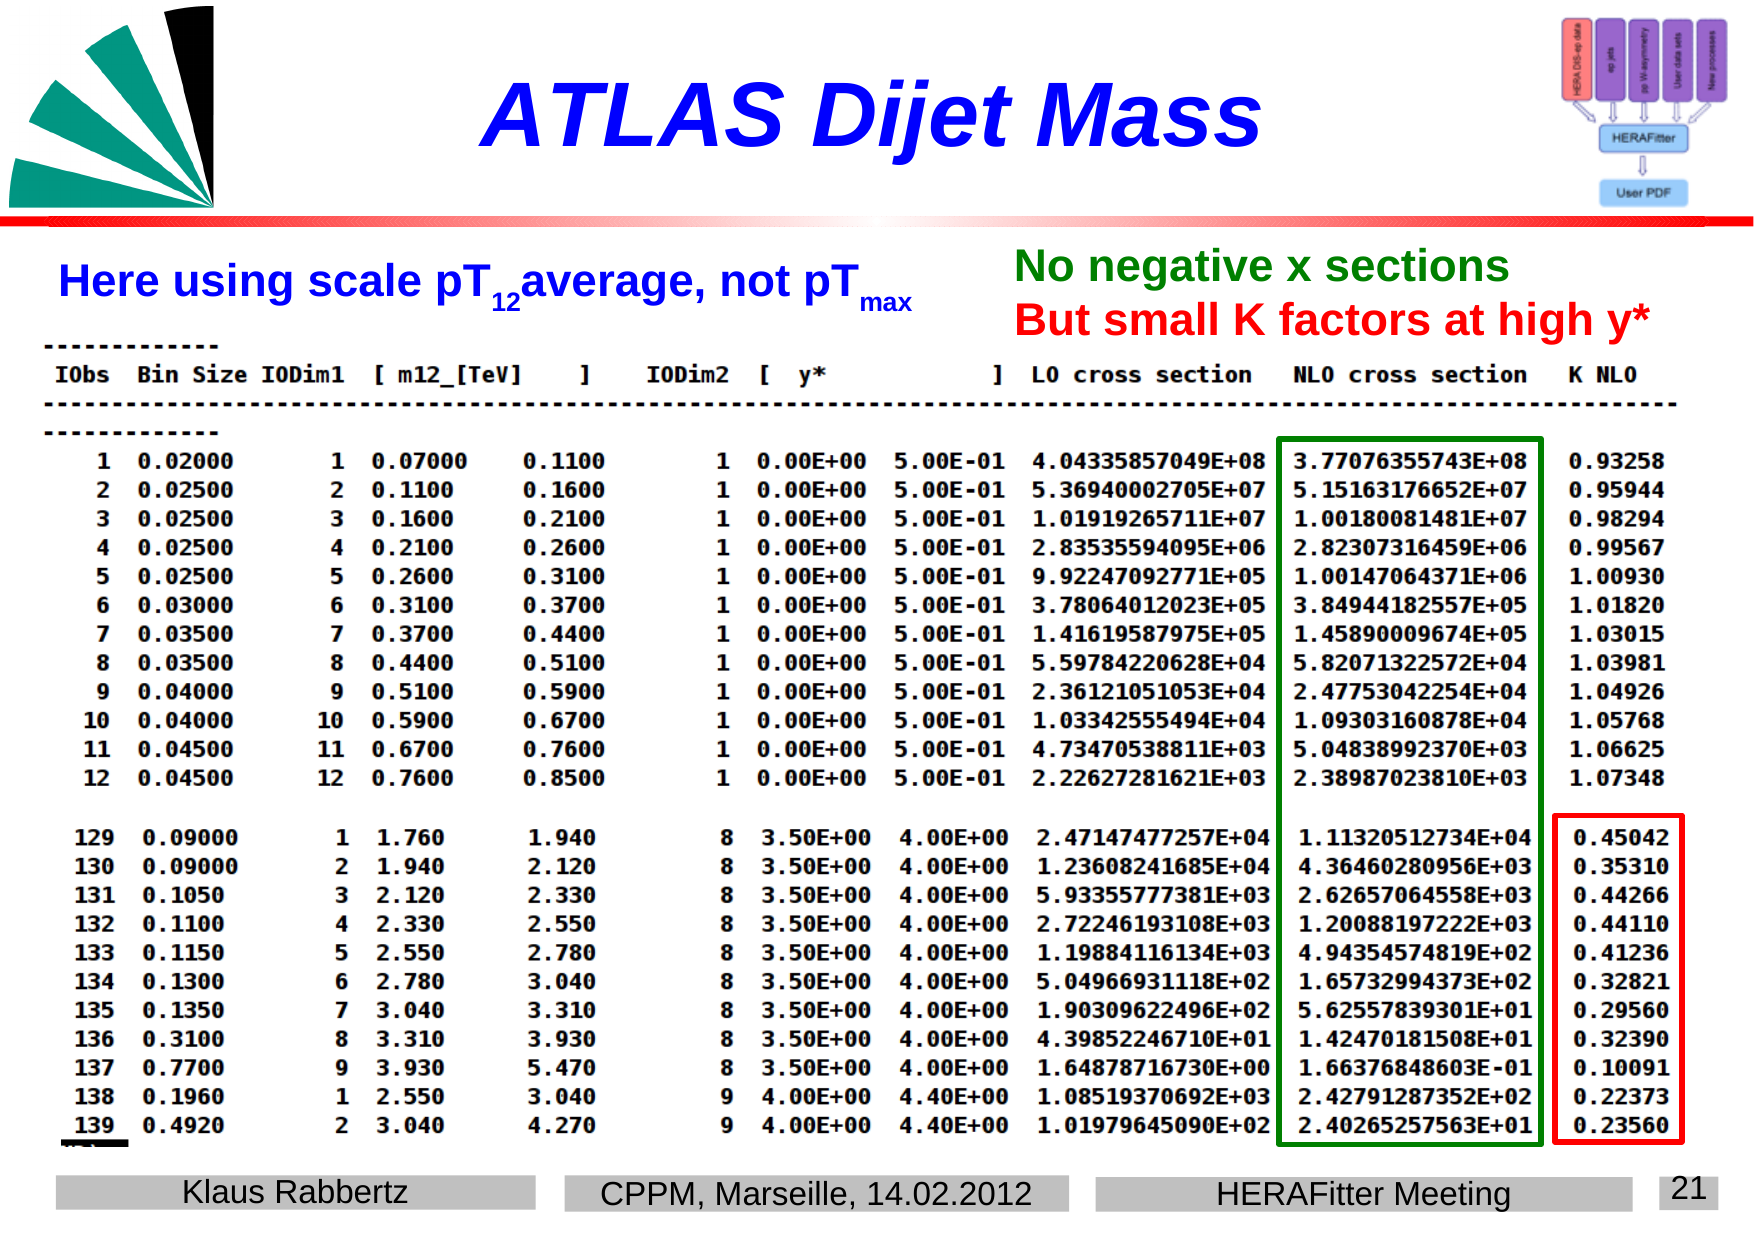

# ATLAS Dijet Mass
No negative x sections
Here using scale pT12average, not pTmax
But small K factors at high y*